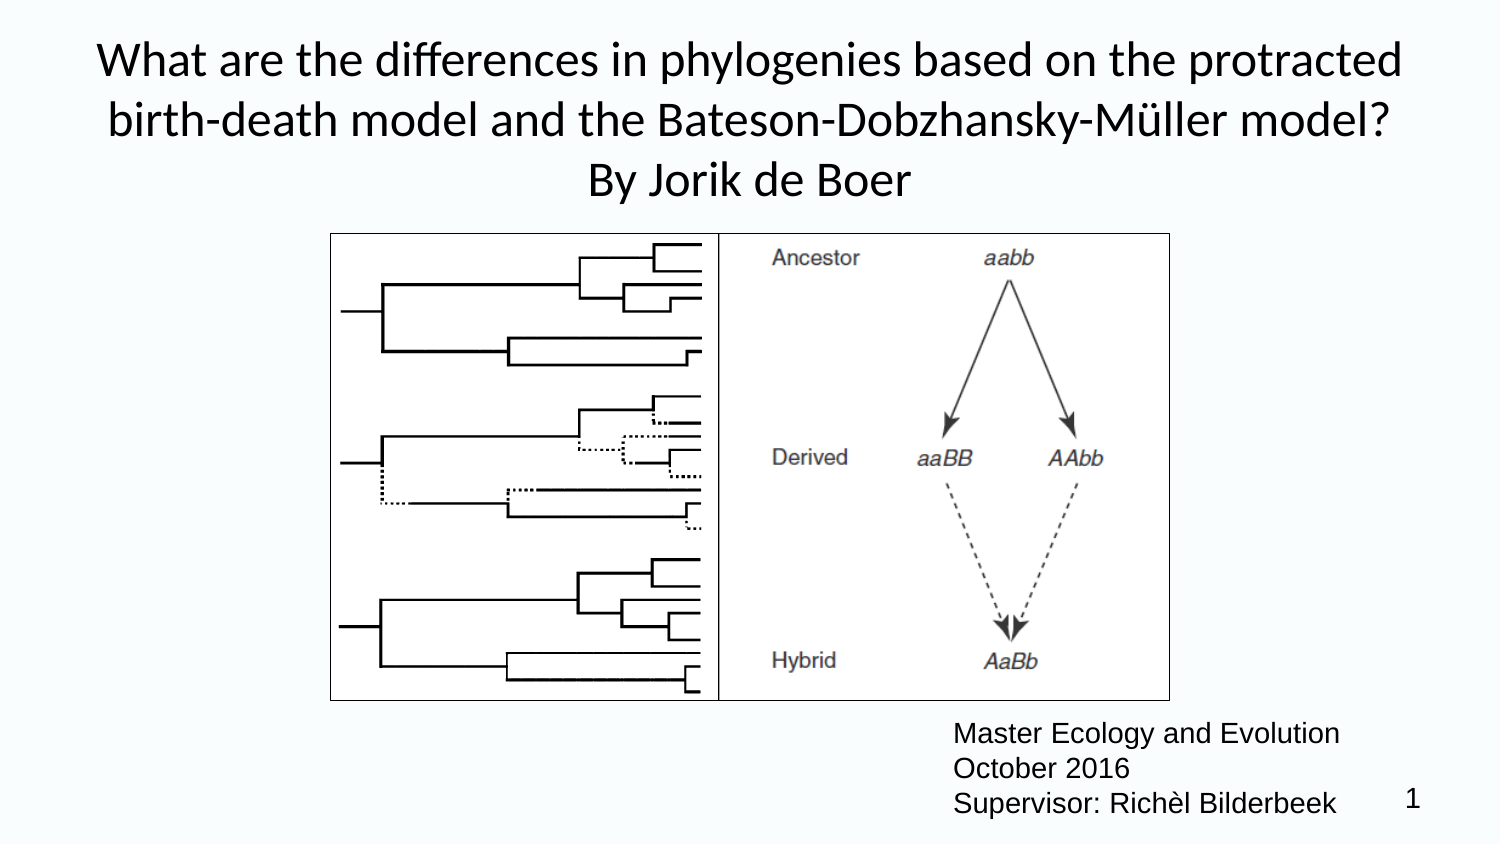

# What are the differences in phylogenies based on the protracted birth-death model and the Bateson-Dobzhansky-Müller model? By Jorik de Boer
Master Ecology and Evolution
October 2016
Supervisor: Richèl Bilderbeek